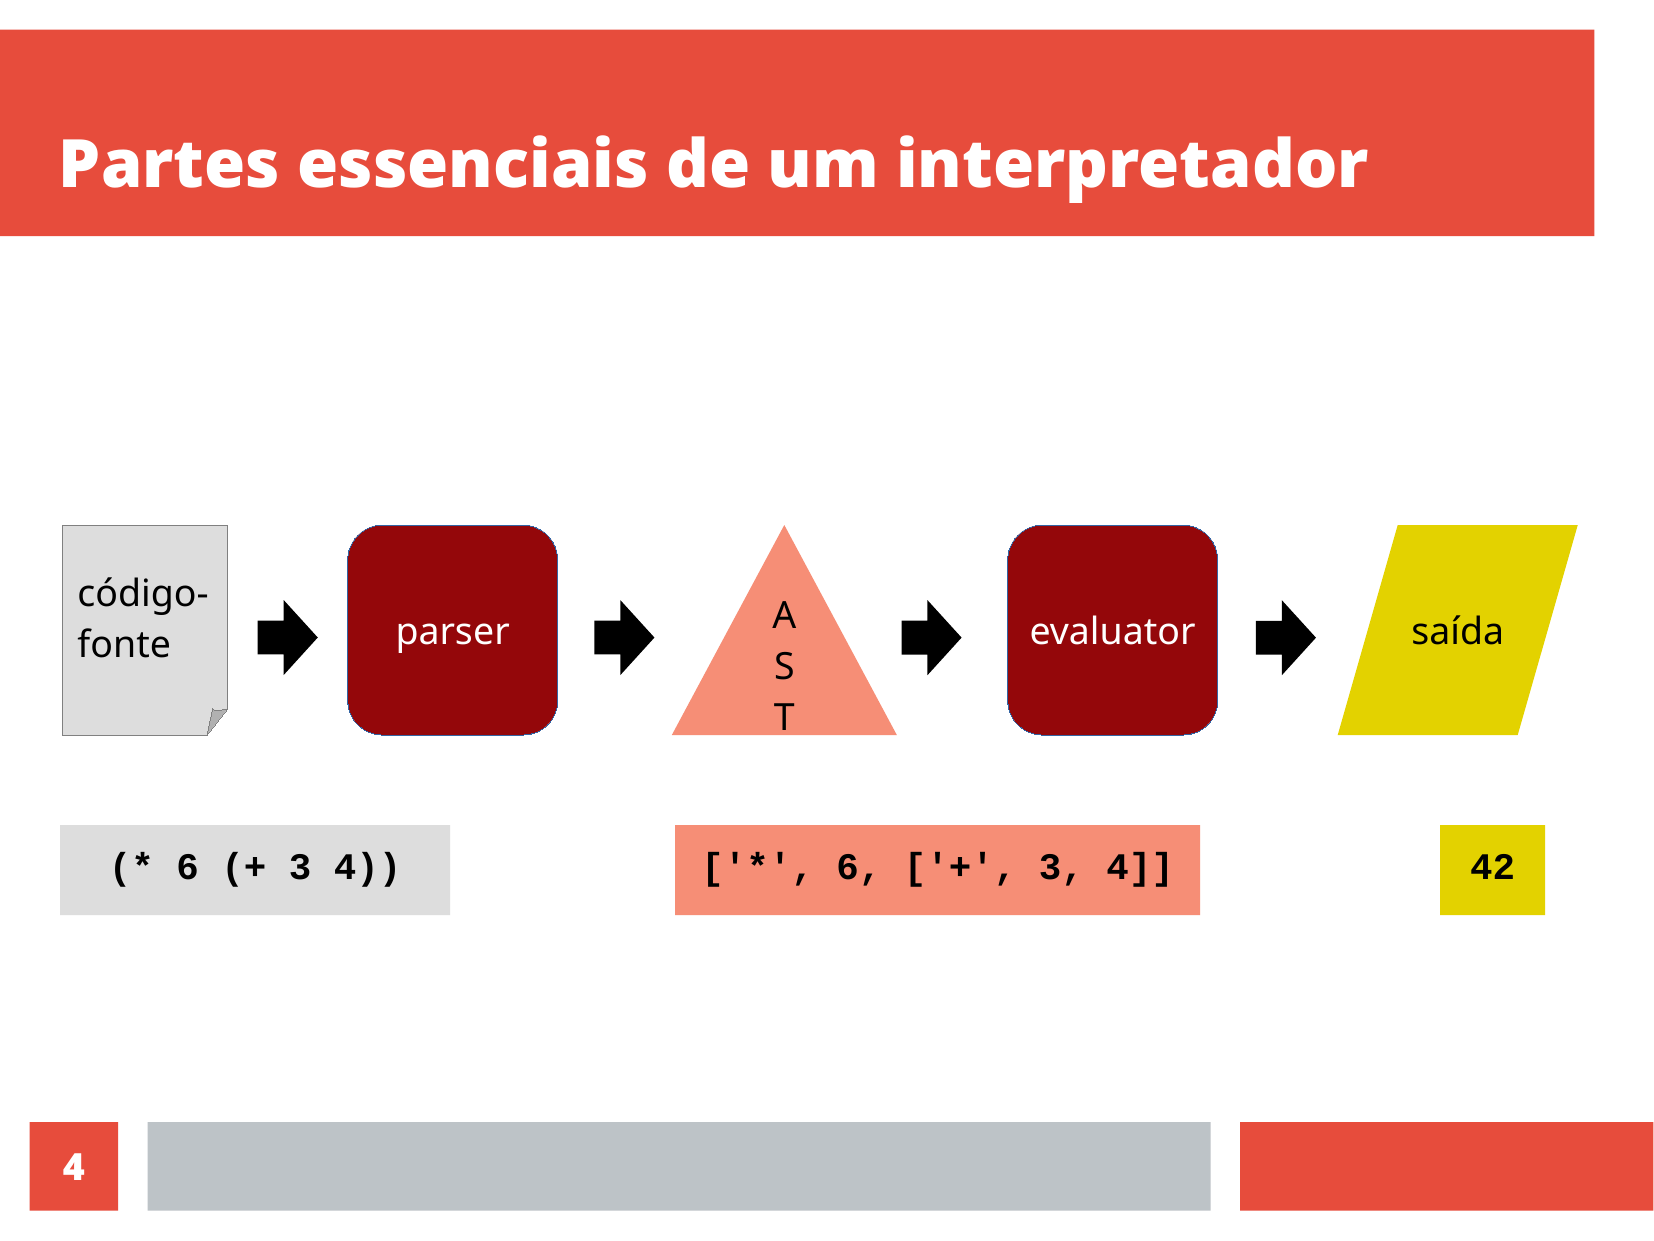

# Partes essenciais de um interpretador
código-
fonte
parser
A
S
T
evaluator
saída
(* 6 (+ 3 4))
['*', 6, ['+', 3, 4]]
42
4